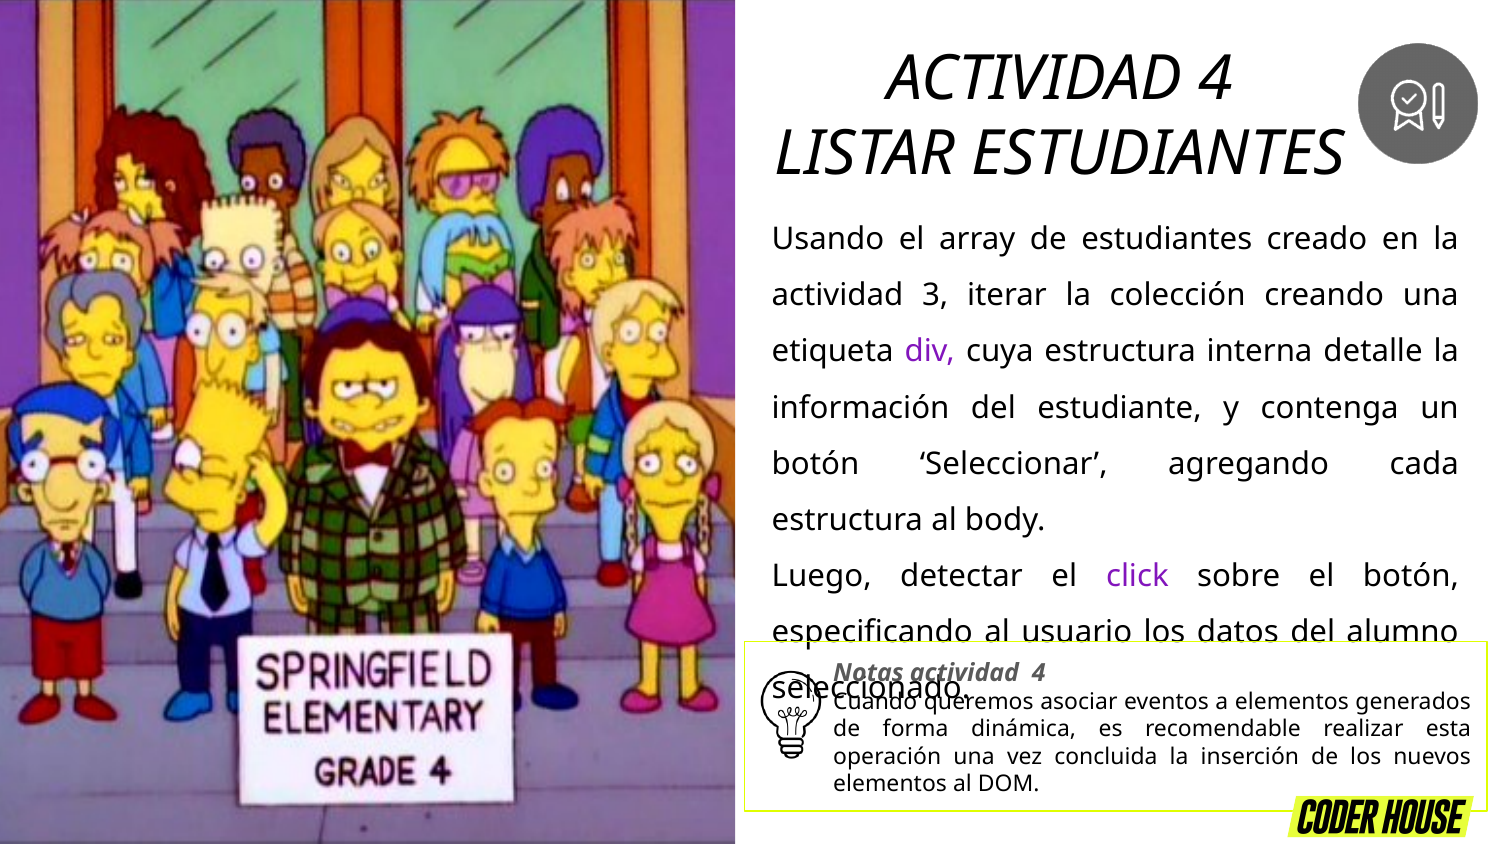

ACTIVIDAD 4
LISTAR ESTUDIANTES
Usando el array de estudiantes creado en la actividad 3, iterar la colección creando una etiqueta div, cuya estructura interna detalle la información del estudiante, y contenga un botón ‘Seleccionar’, agregando cada estructura al body.
Luego, detectar el click sobre el botón, especificando al usuario los datos del alumno seleccionado.
Notas actividad 4
Cuando queremos asociar eventos a elementos generados de forma dinámica, es recomendable realizar esta operación una vez concluida la inserción de los nuevos elementos al DOM.